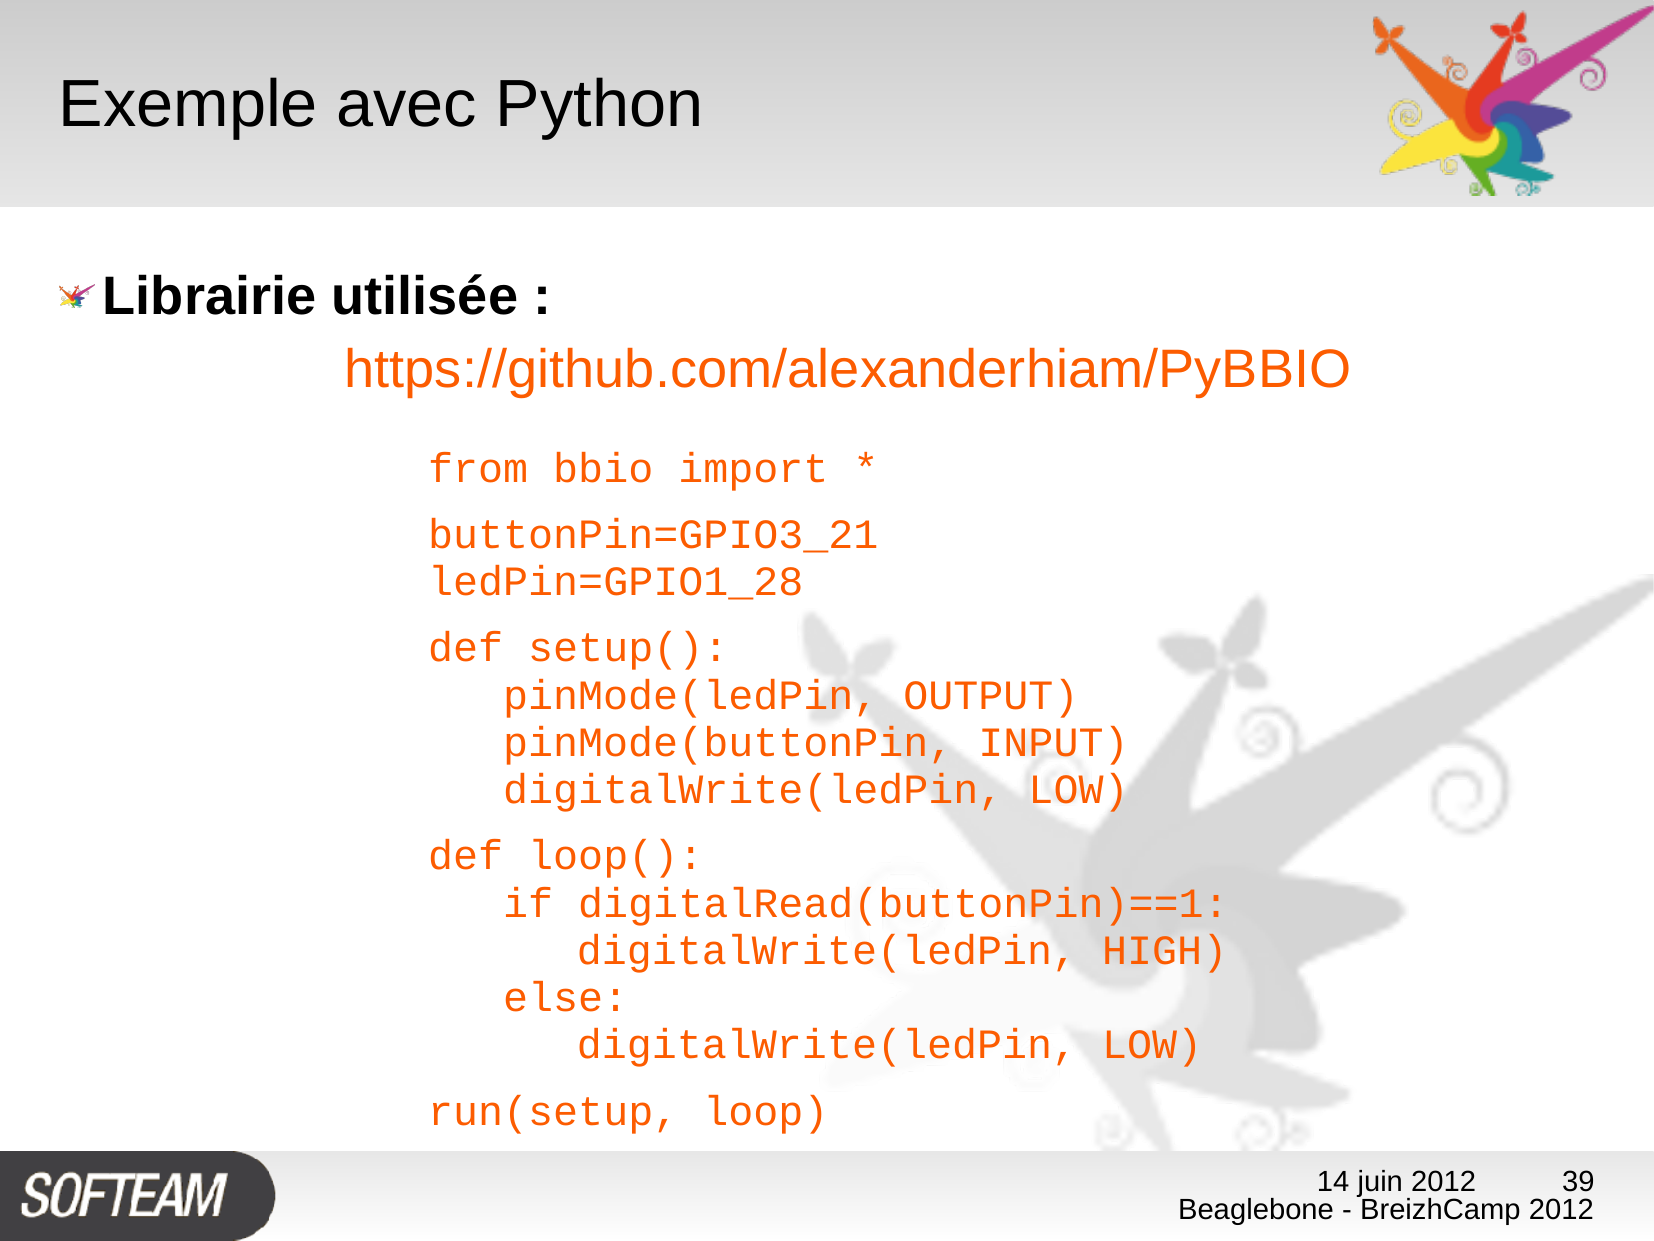

# Exemple avec Python
Librairie utilisée :
https://github.com/alexanderhiam/PyBBIO
from bbio import *
buttonPin=GPIO3_21
ledPin=GPIO1_28
def setup():
 pinMode(ledPin, OUTPUT)
 pinMode(buttonPin, INPUT)
 digitalWrite(ledPin, LOW)
def loop():
 if digitalRead(buttonPin)==1:
	 digitalWrite(ledPin, HIGH)
 else:
	 digitalWrite(ledPin, LOW)
run(setup, loop)
14 juin 2012
39
Beaglebone - BreizhCamp 2012